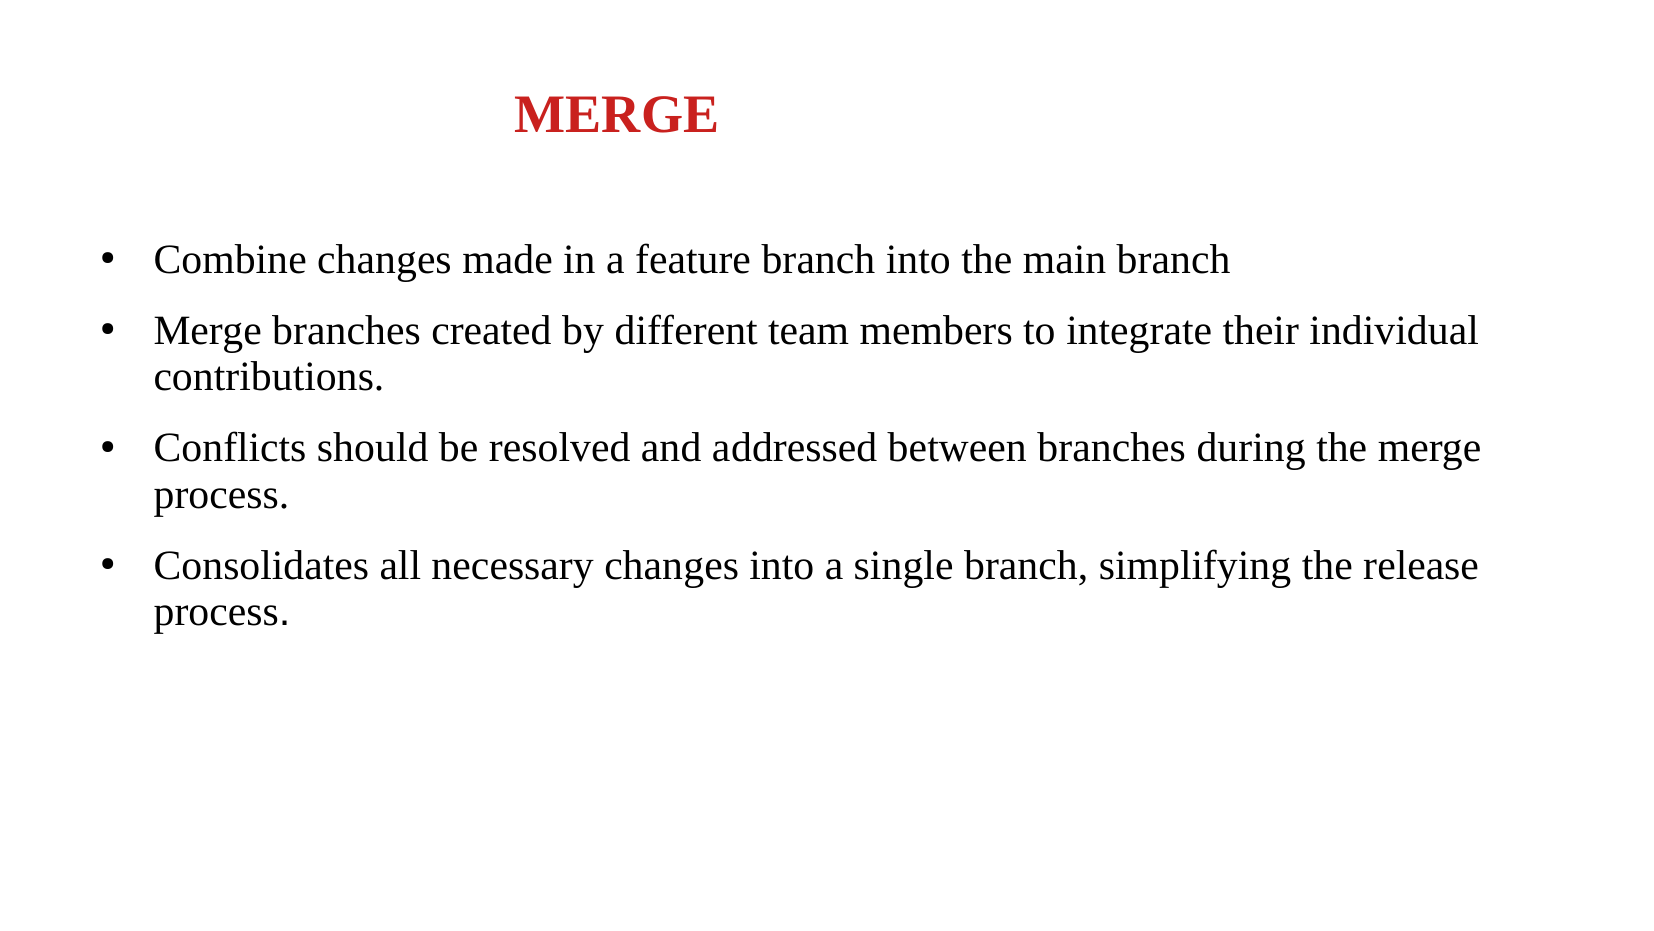

# MERGE
Combine changes made in a feature branch into the main branch
Merge branches created by different team members to integrate their individual contributions.
Conflicts should be resolved and addressed between branches during the merge process.
Consolidates all necessary changes into a single branch, simplifying the release process.